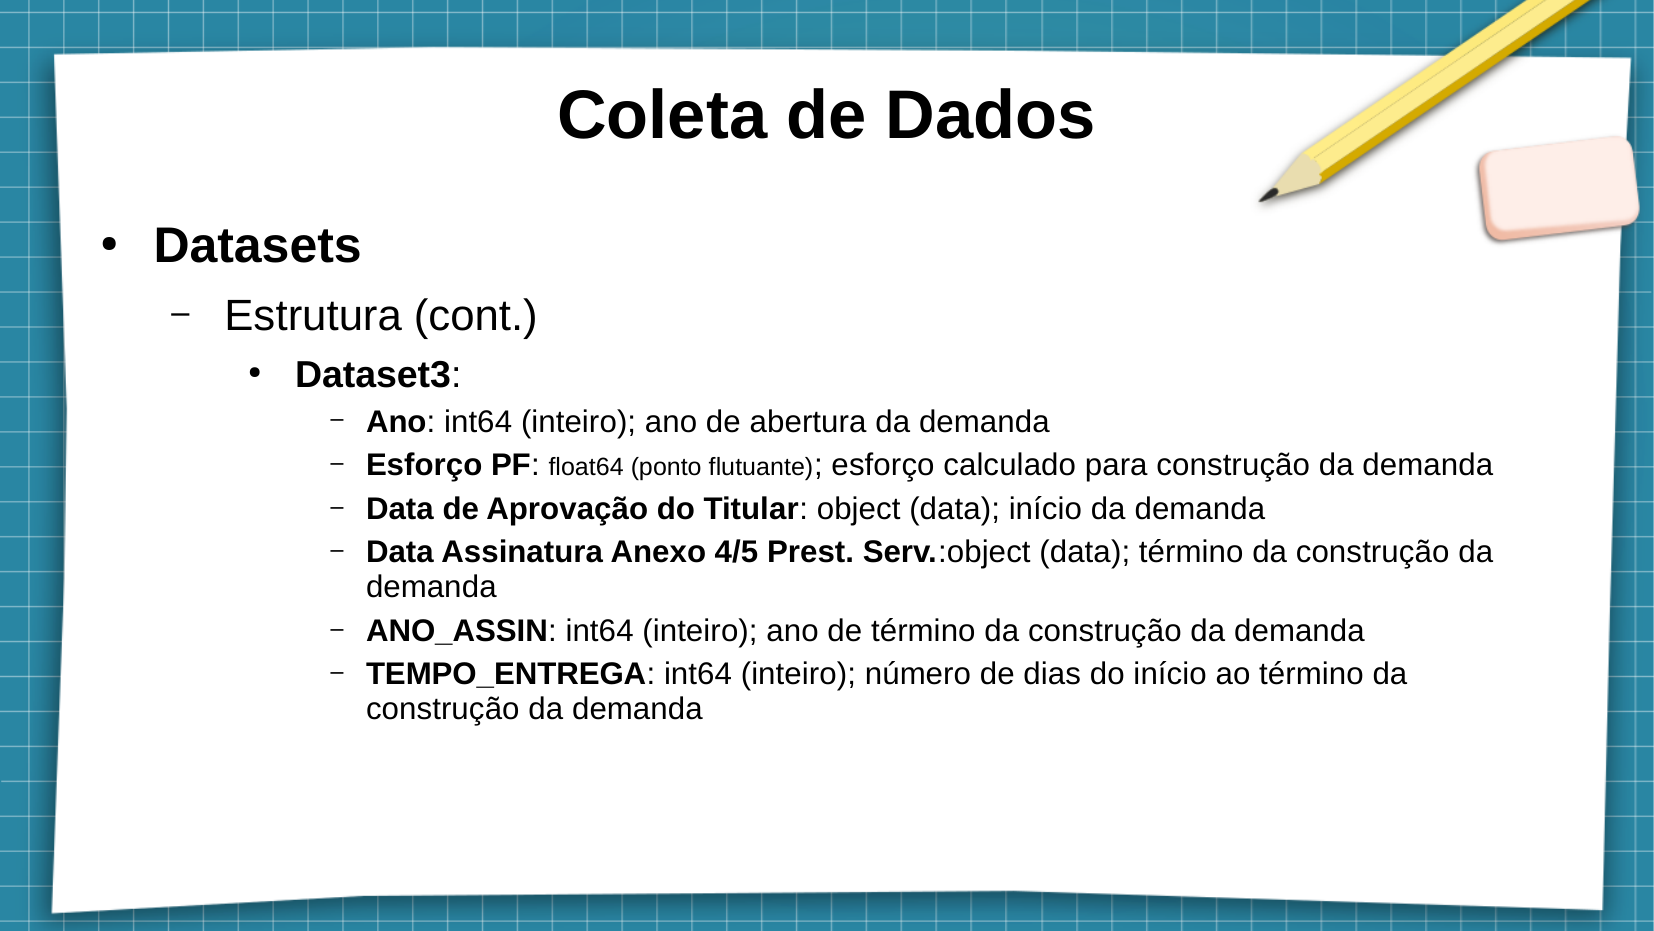

# Coleta de Dados
Datasets
Estrutura (cont.)
Dataset3:
Ano: int64 (inteiro); ano de abertura da demanda
Esforço PF: float64 (ponto flutuante); esforço calculado para construção da demanda
Data de Aprovação do Titular: object (data); início da demanda
Data Assinatura Anexo 4/5 Prest. Serv.:object (data); término da construção da demanda
ANO_ASSIN: int64 (inteiro); ano de término da construção da demanda
TEMPO_ENTREGA: int64 (inteiro); número de dias do início ao término da construção da demanda